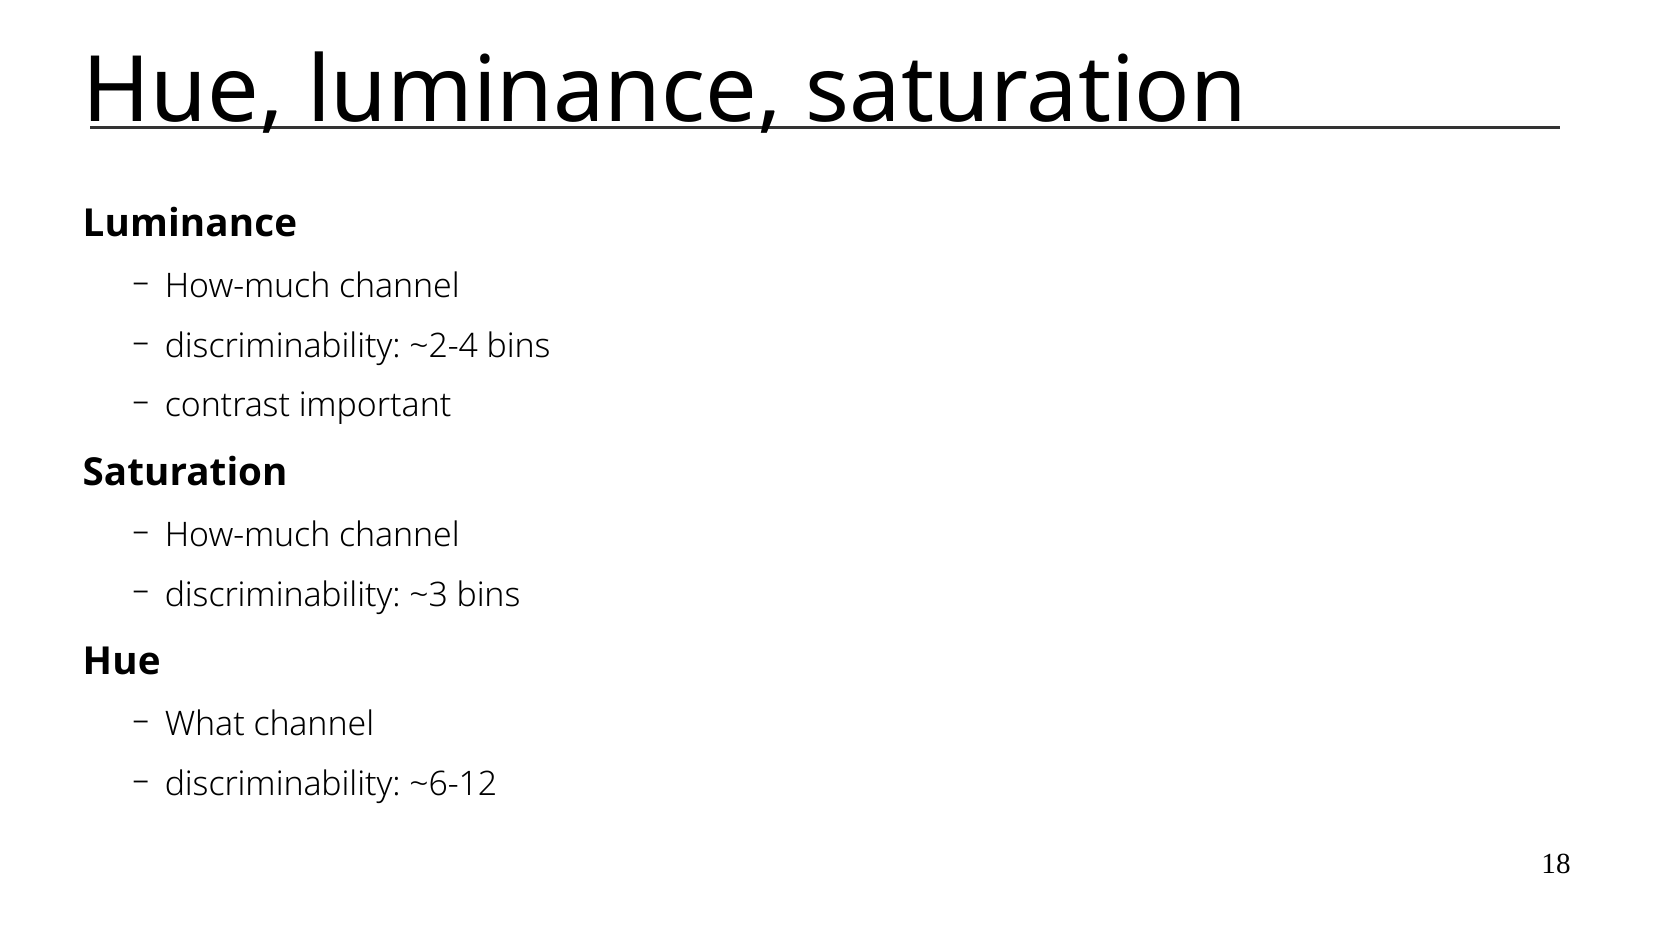

# Hue, luminance, saturation
Luminance
How-much channel
discriminability: ~2-4 bins
contrast important
Saturation
How-much channel
discriminability: ~3 bins
Hue
What channel
discriminability: ~6-12
18